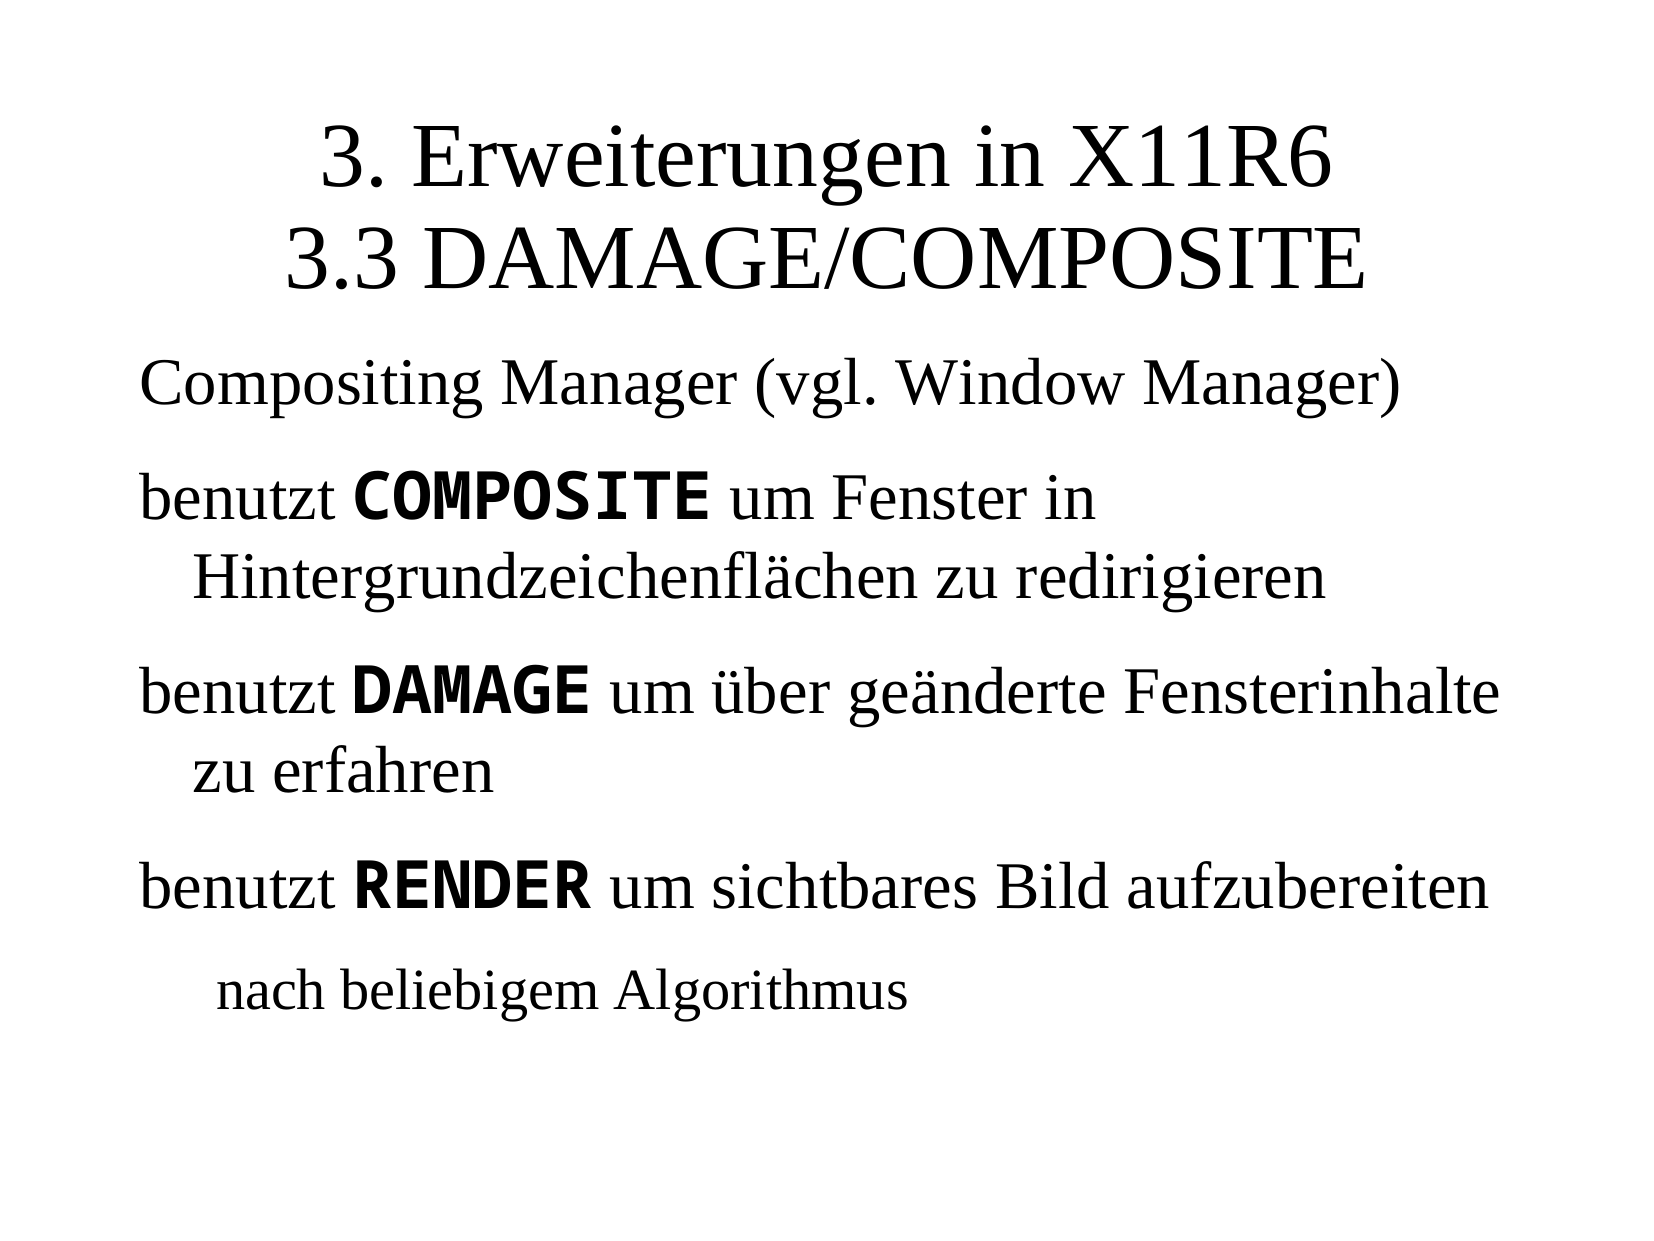

# 3. Erweiterungen in X11R6 3.3 DAMAGE/COMPOSITE
Compositing Manager (vgl. Window Manager)
benutzt COMPOSITE um Fenster in Hintergrundzeichenflächen zu redirigieren
benutzt DAMAGE um über geänderte Fensterinhalte zu erfahren
benutzt RENDER um sichtbares Bild aufzubereiten
nach beliebigem Algorithmus